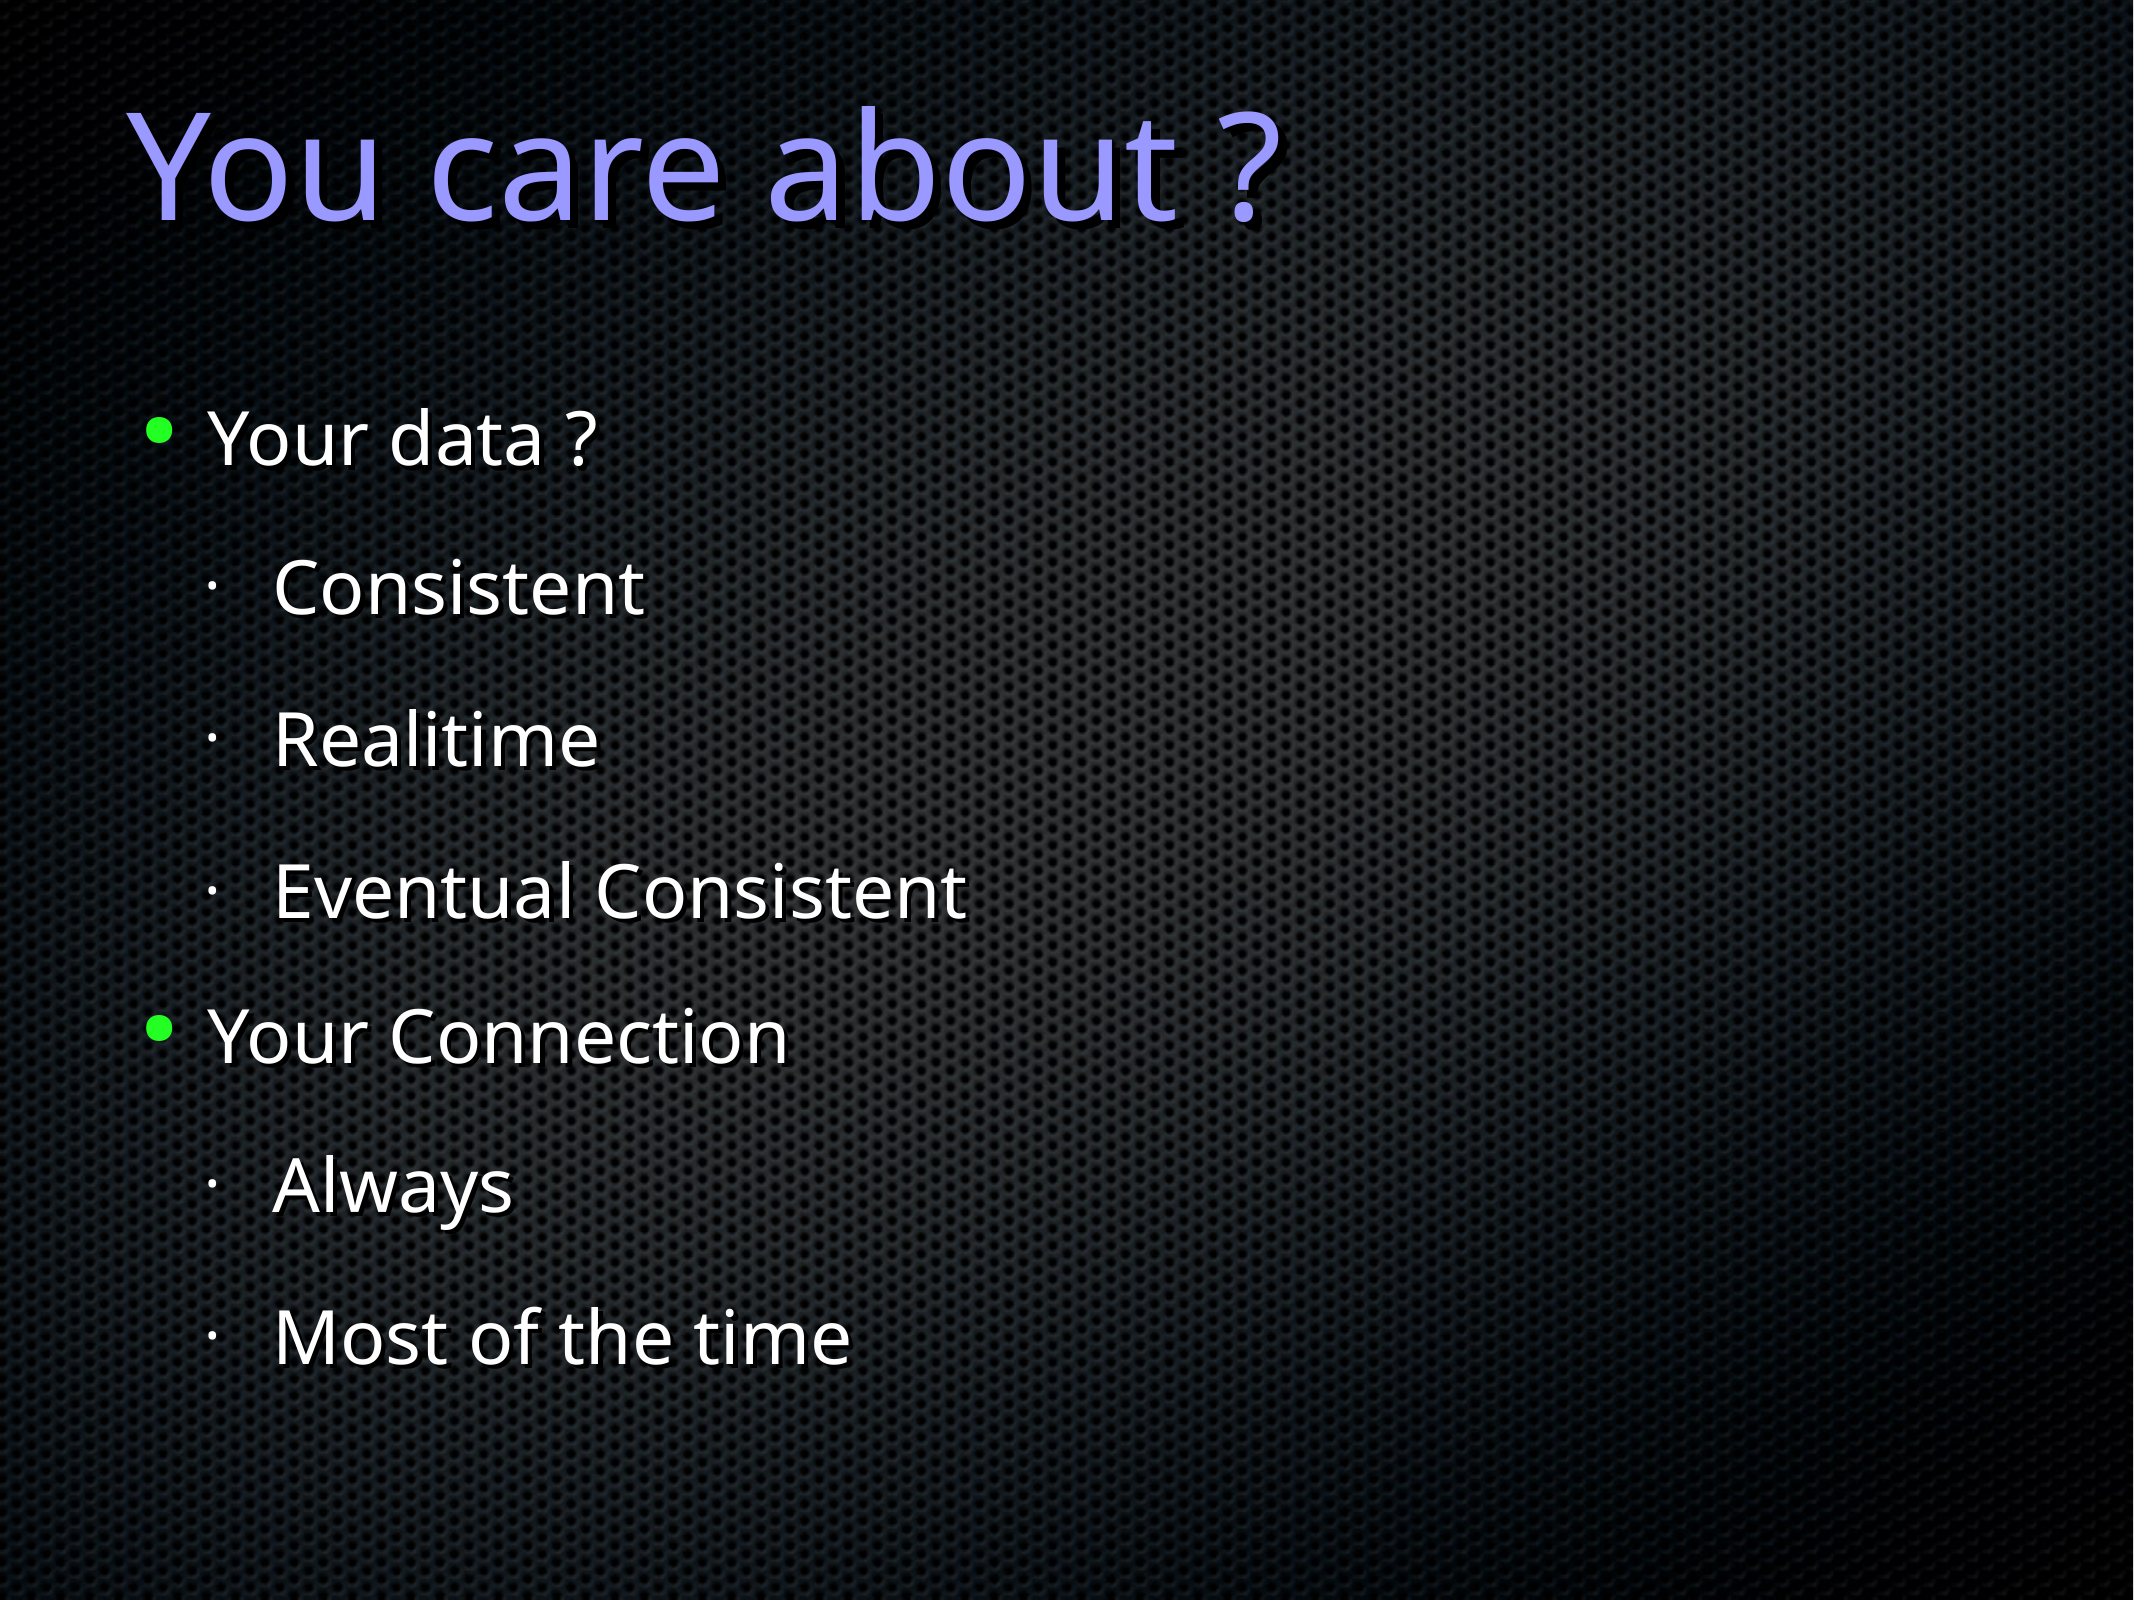

# You care about ?
Your data ?
Consistent
Realitime
Eventual Consistent
Your Connection
Always
Most of the time